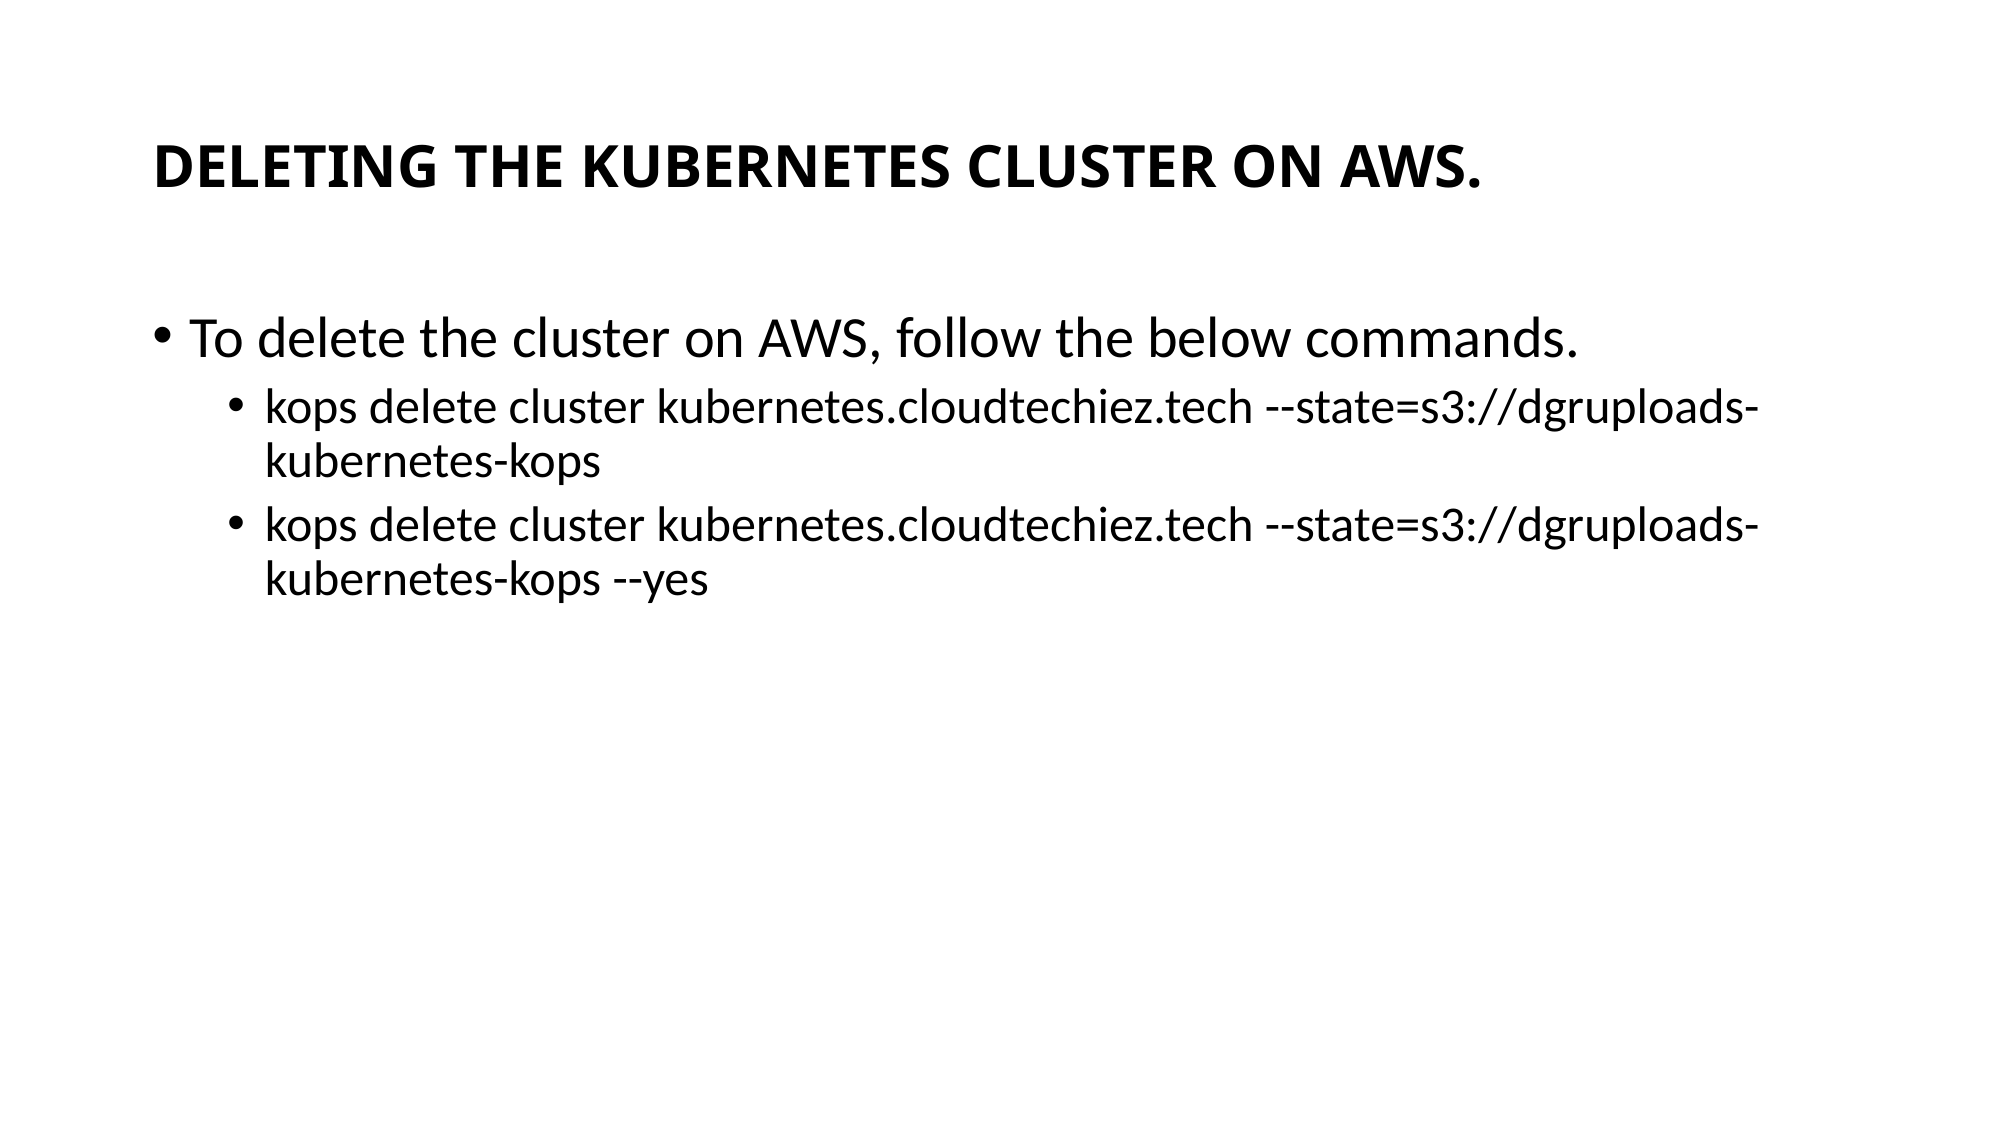

# DELETING THE KUBERNETES CLUSTER ON AWS.
To delete the cluster on AWS, follow the below commands.
kops delete cluster kubernetes.cloudtechiez.tech --state=s3://dgruploads-kubernetes-kops
kops delete cluster kubernetes.cloudtechiez.tech --state=s3://dgruploads-kubernetes-kops --yes